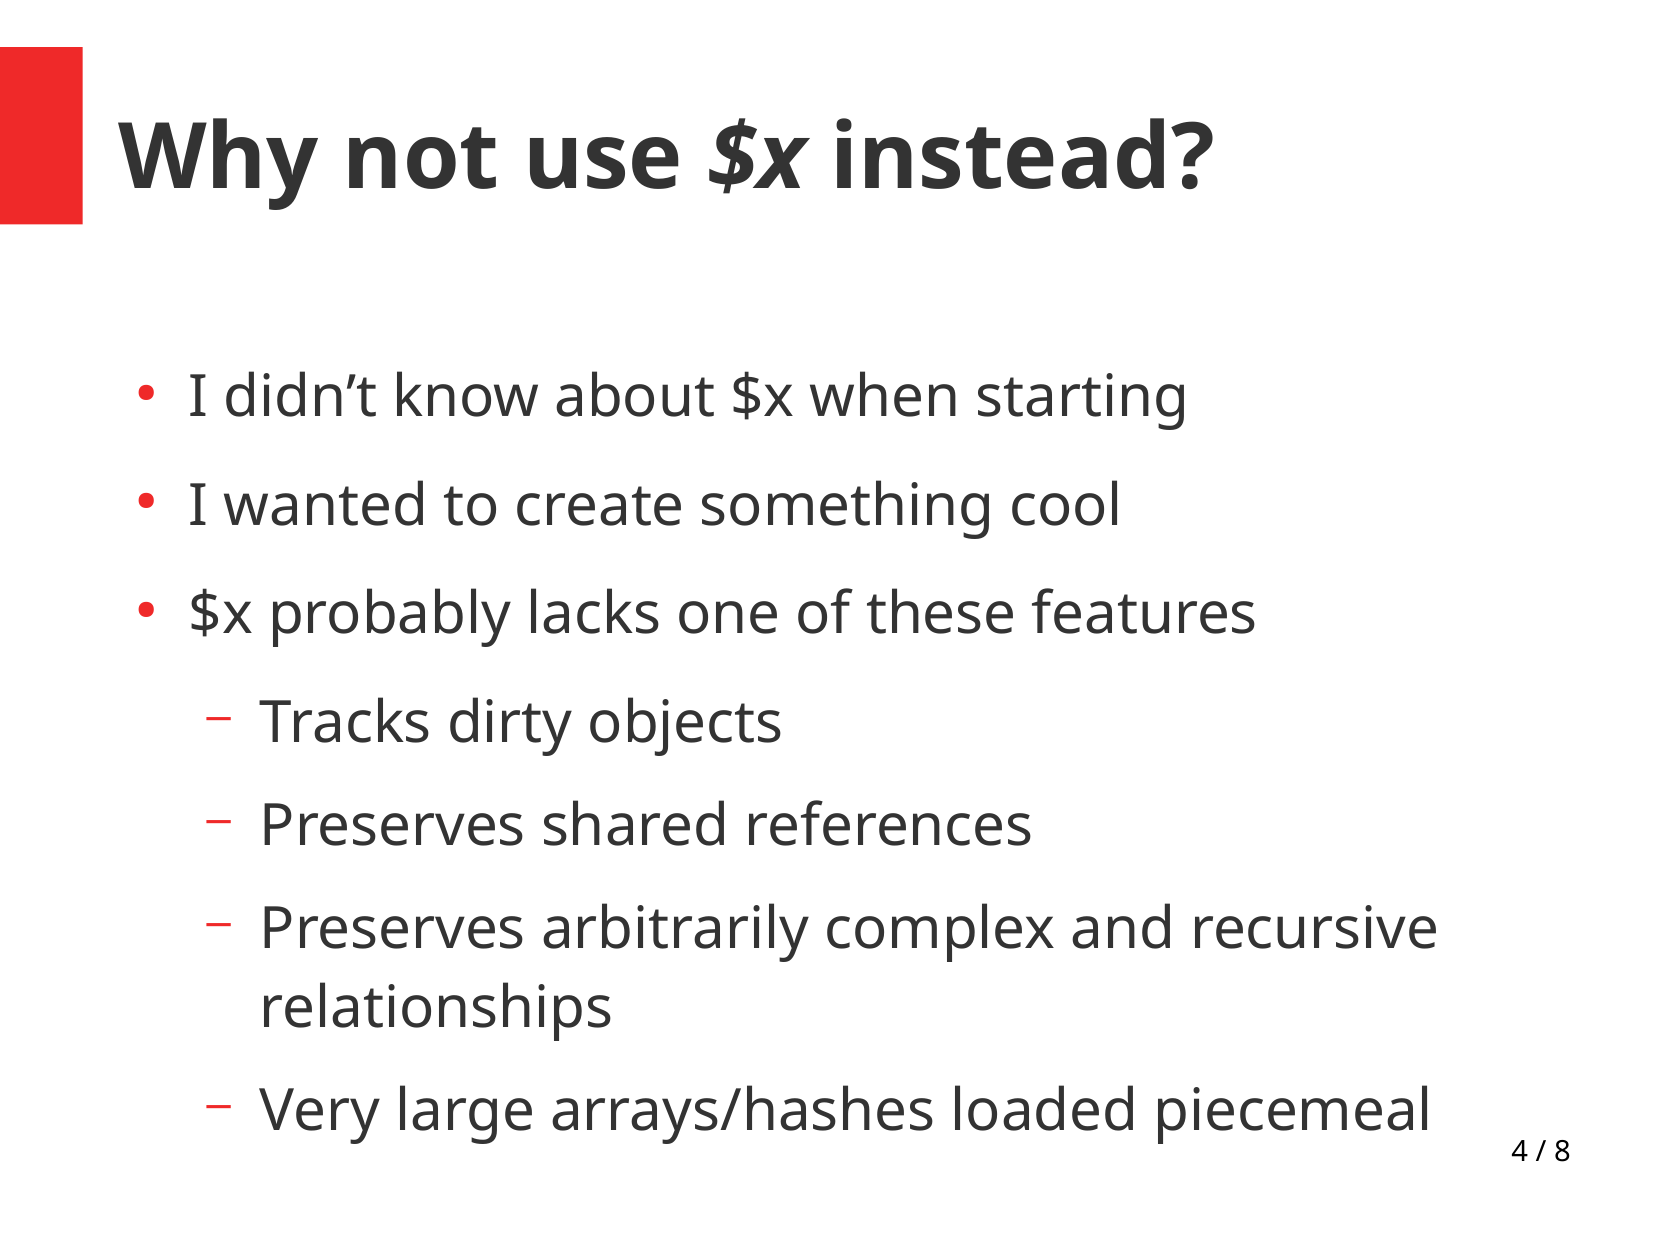

# Why not use $x instead?
I didn’t know about $x when starting
I wanted to create something cool
$x probably lacks one of these features
Tracks dirty objects
Preserves shared references
Preserves arbitrarily complex and recursive relationships
Very large arrays/hashes loaded piecemeal
4